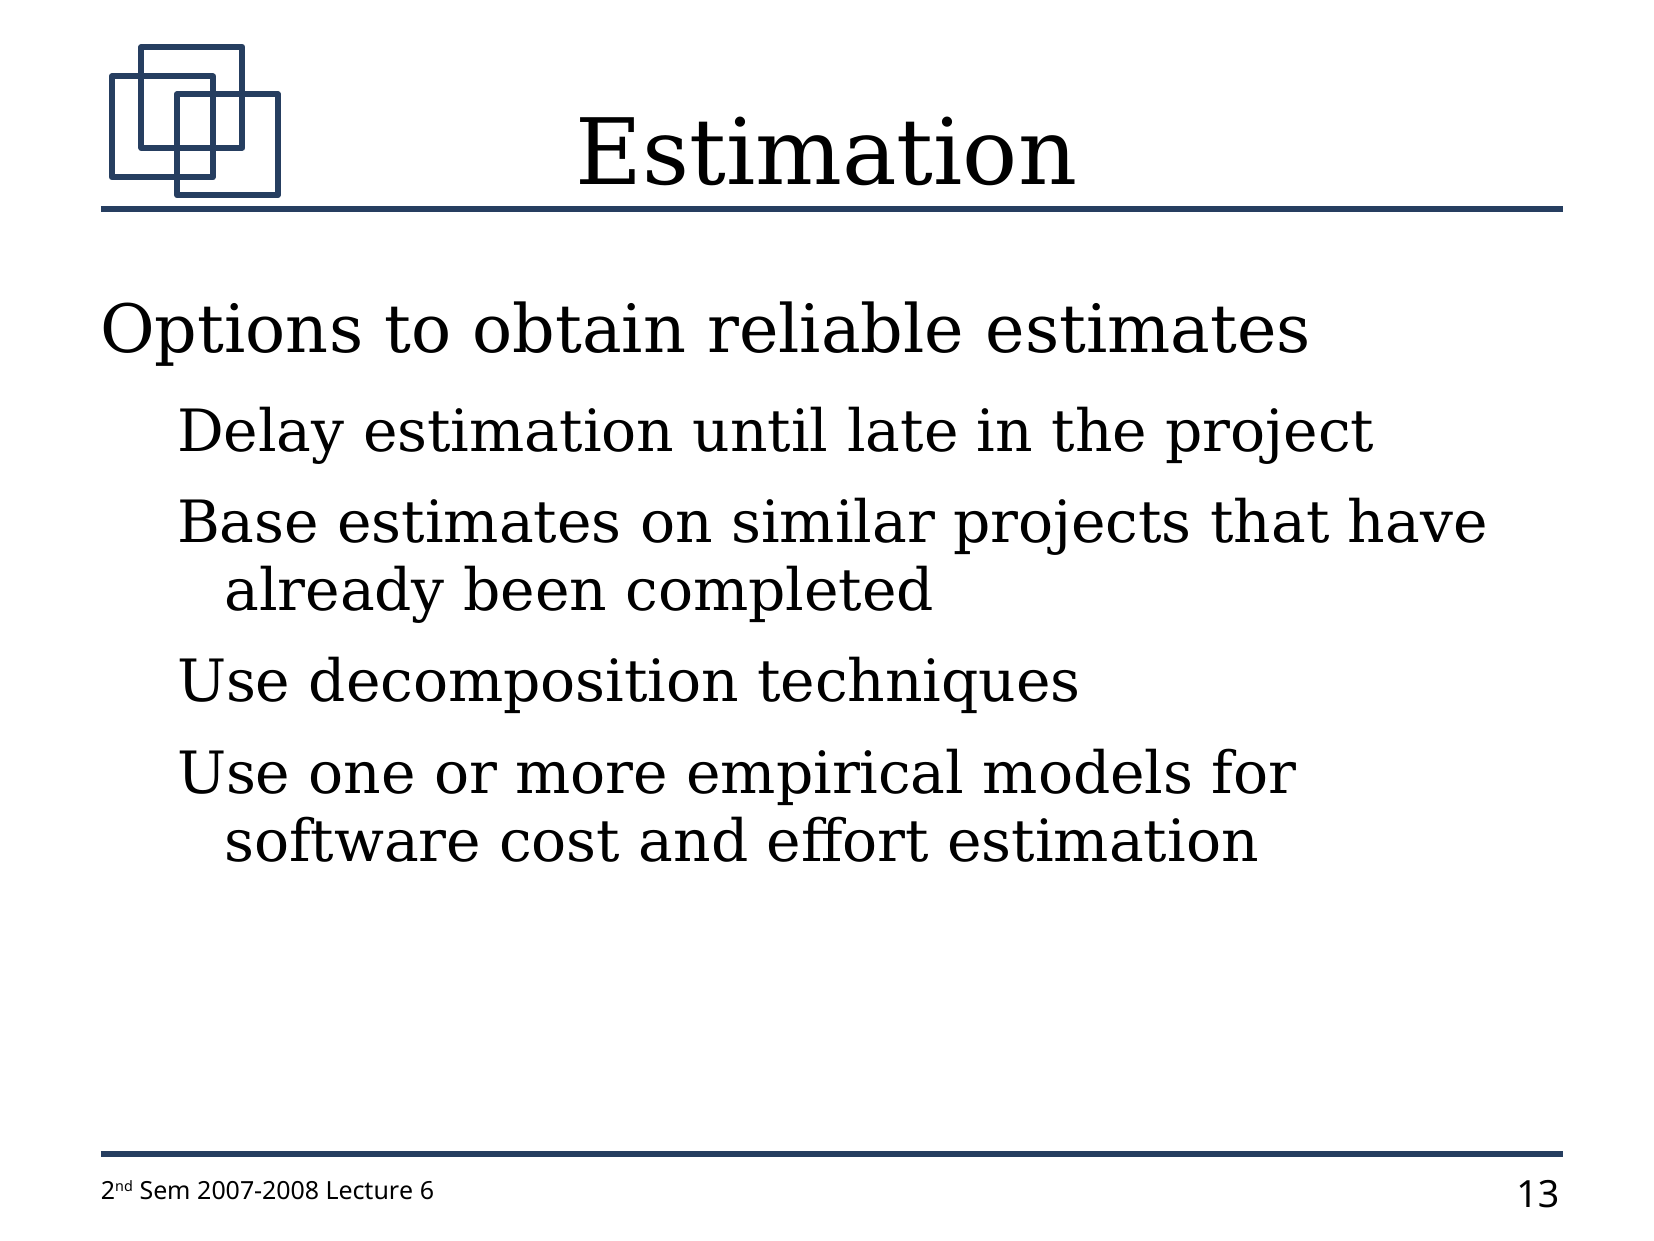

# Estimation
Options to obtain reliable estimates
Delay estimation until late in the project
Base estimates on similar projects that have already been completed
Use decomposition techniques
Use one or more empirical models for software cost and effort estimation